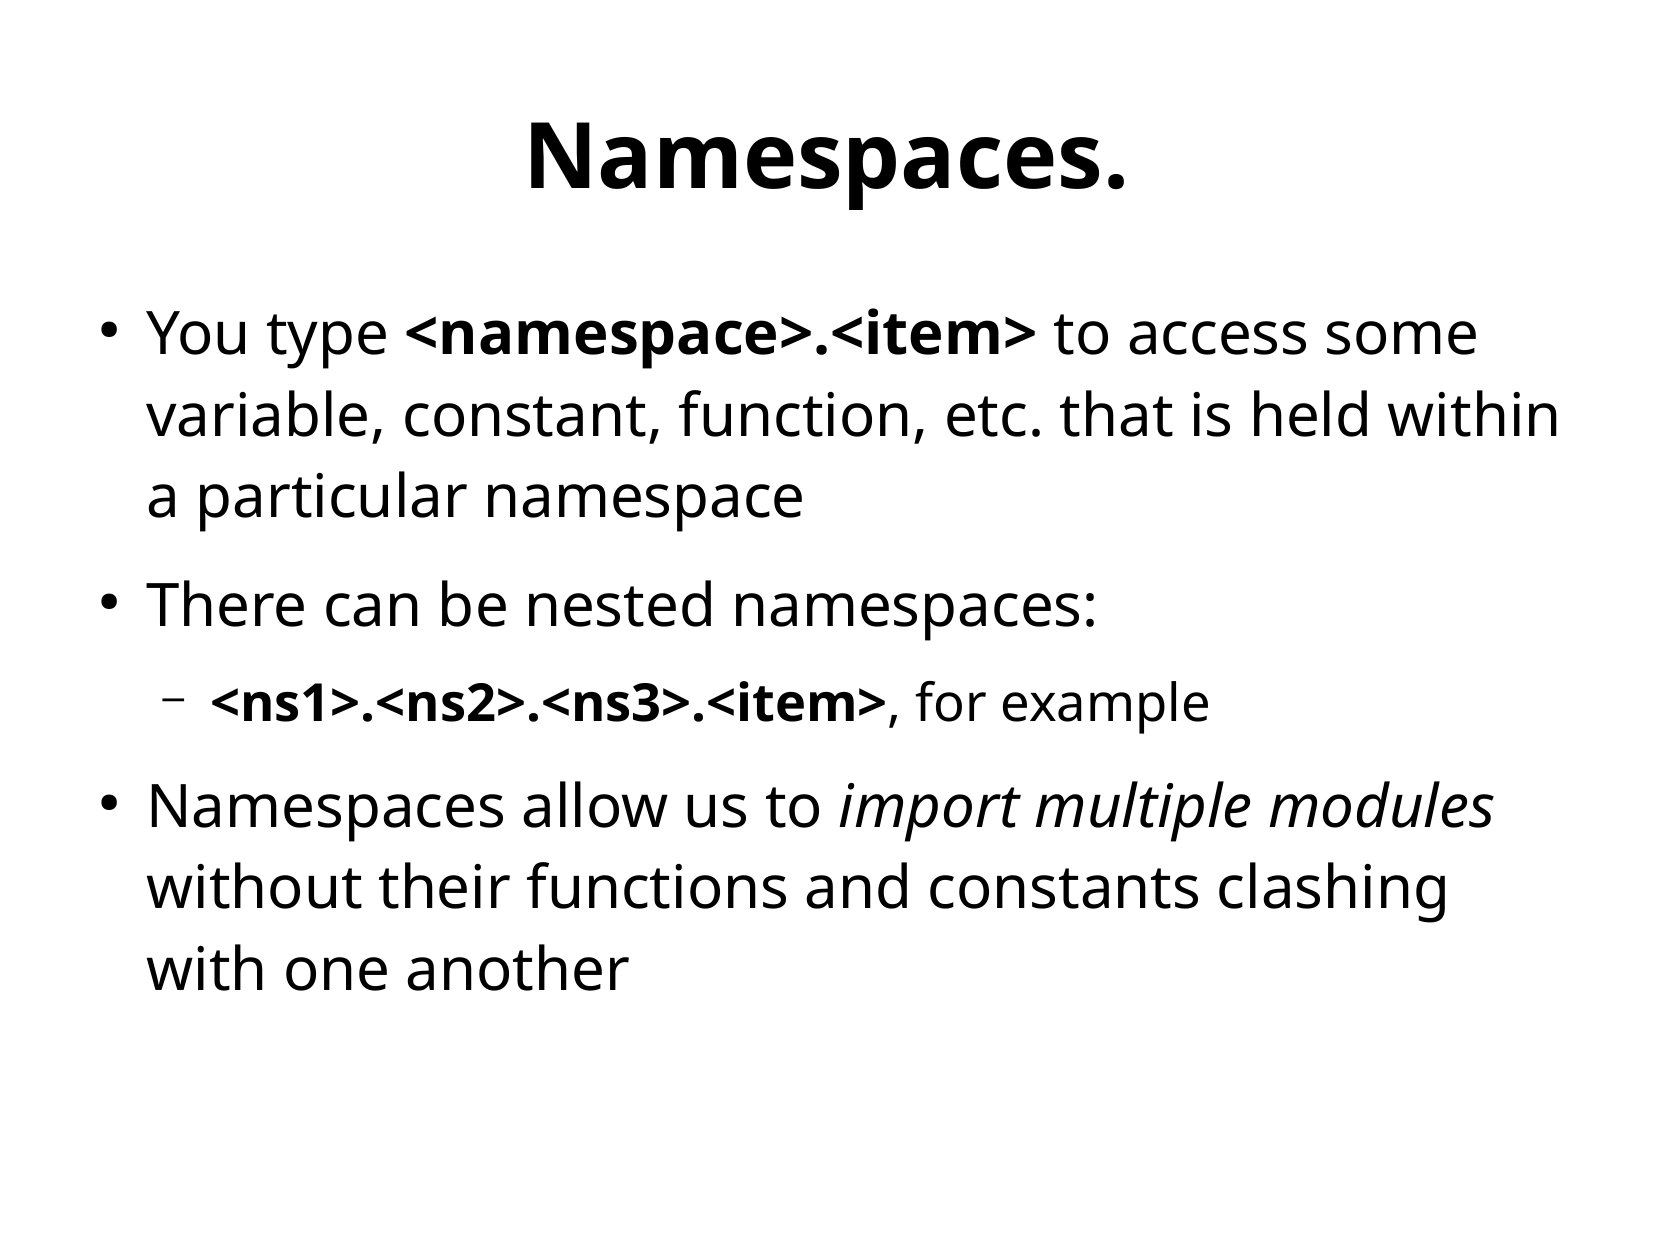

# Namespaces.
You type <namespace>.<item> to access some variable, constant, function, etc. that is held within a particular namespace
There can be nested namespaces:
<ns1>.<ns2>.<ns3>.<item>, for example
Namespaces allow us to import multiple modules without their functions and constants clashing with one another